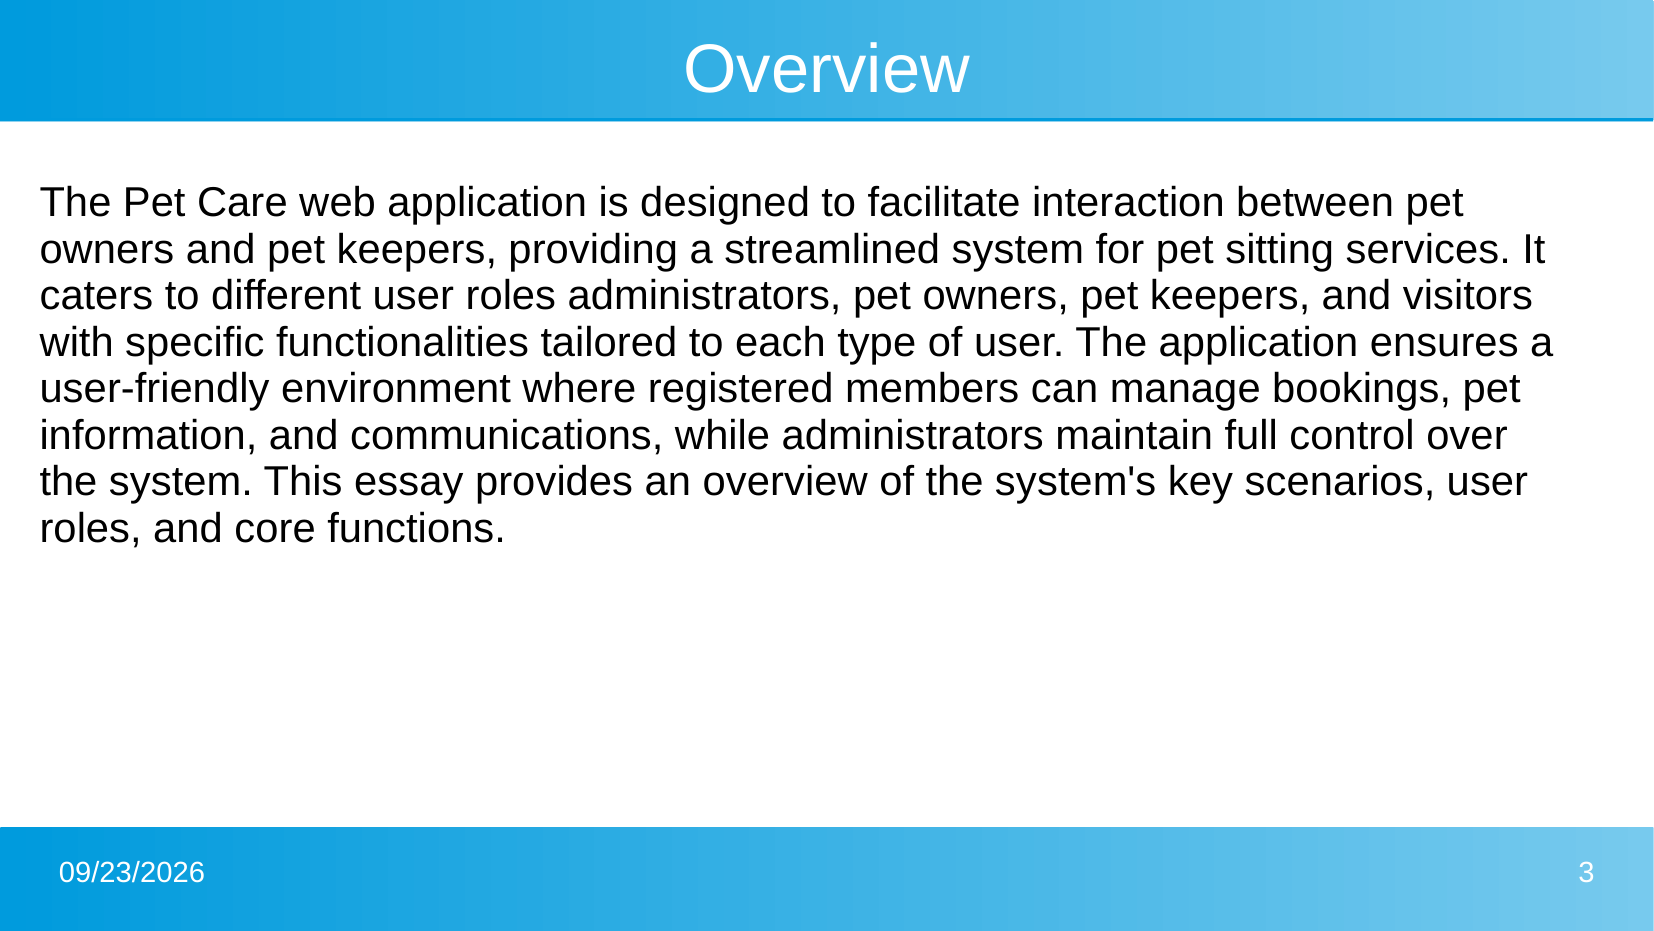

# Overview
The Pet Care web application is designed to facilitate interaction between pet owners and pet keepers, providing a streamlined system for pet sitting services. It caters to different user roles administrators, pet owners, pet keepers, and visitors with specific functionalities tailored to each type of user. The application ensures a user-friendly environment where registered members can manage bookings, pet information, and communications, while administrators maintain full control over the system. This essay provides an overview of the system's key scenarios, user roles, and core functions.
3